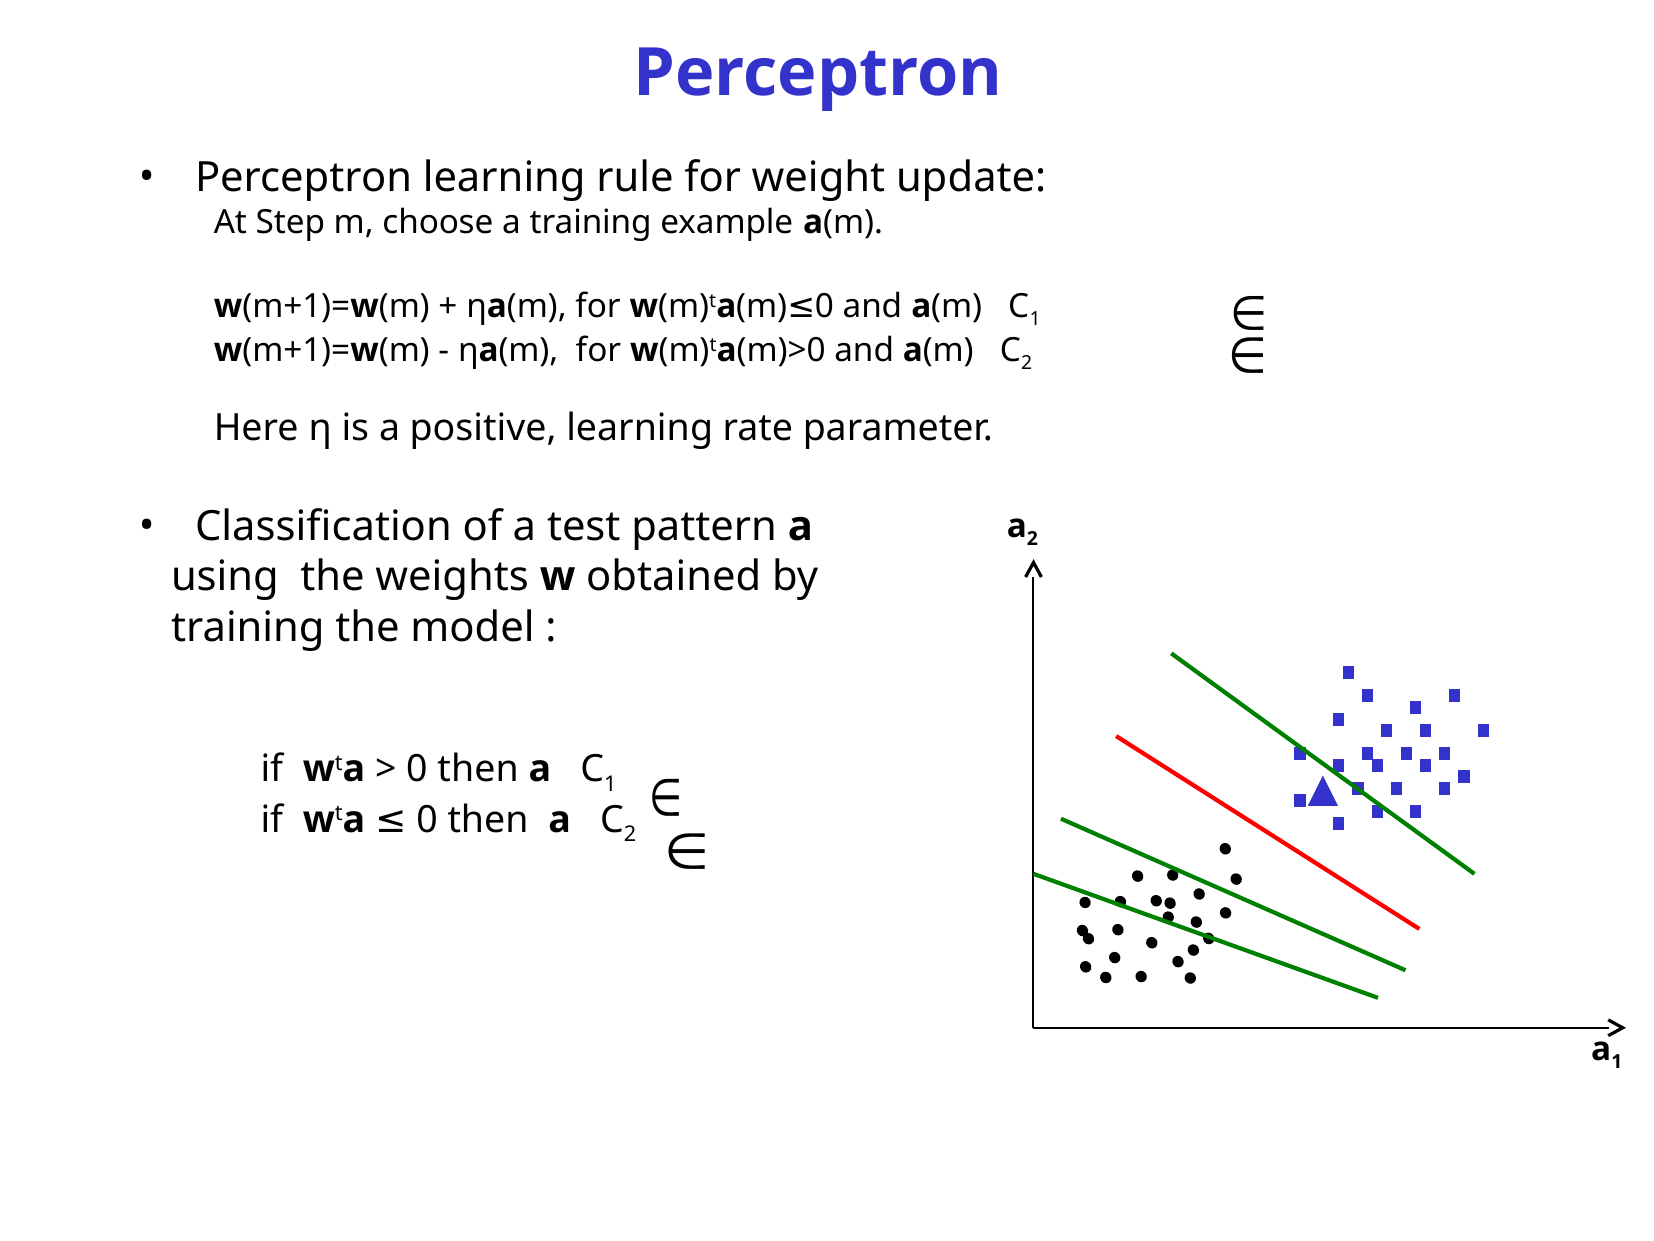

# Perceptron
Perceptron learning rule for weight update:
At Step m, choose a training example a(m).
w(m+1)=w(m) + ηa(m), for w(m)ta(m)≤0 and a(m) C1
w(m+1)=w(m) - ηa(m), for w(m)ta(m)>0 and a(m) C2
Here η is a positive, learning rate parameter.
Classification of a test pattern a
 using the weights w obtained by
 training the model :
	if wta > 0 then a C1
	if wta ≤ 0 then a C2
a2
a1